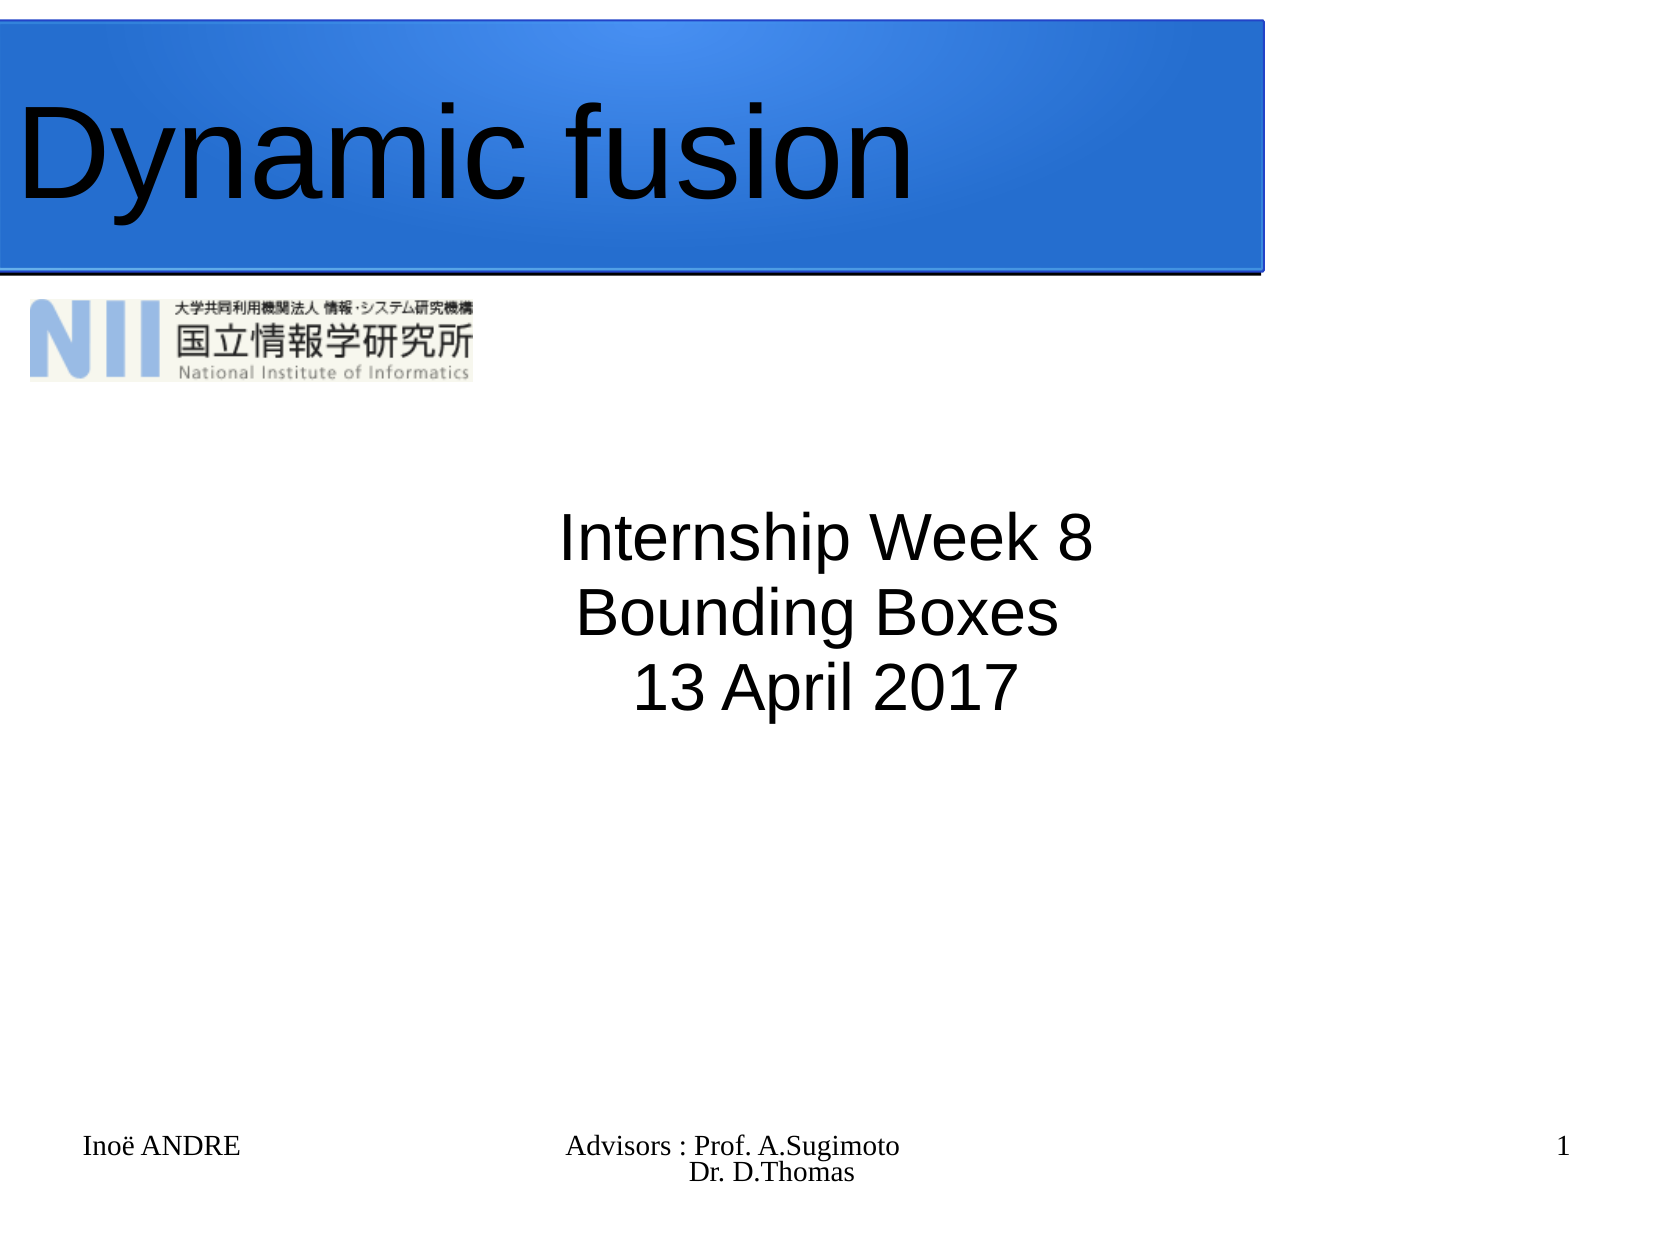

# Dynamic fusion
Internship Week 8
Bounding Boxes
13 April 2017
Inoë ANDRE
Advisors : Prof. A.Sugimoto Dr. D.Thomas
1